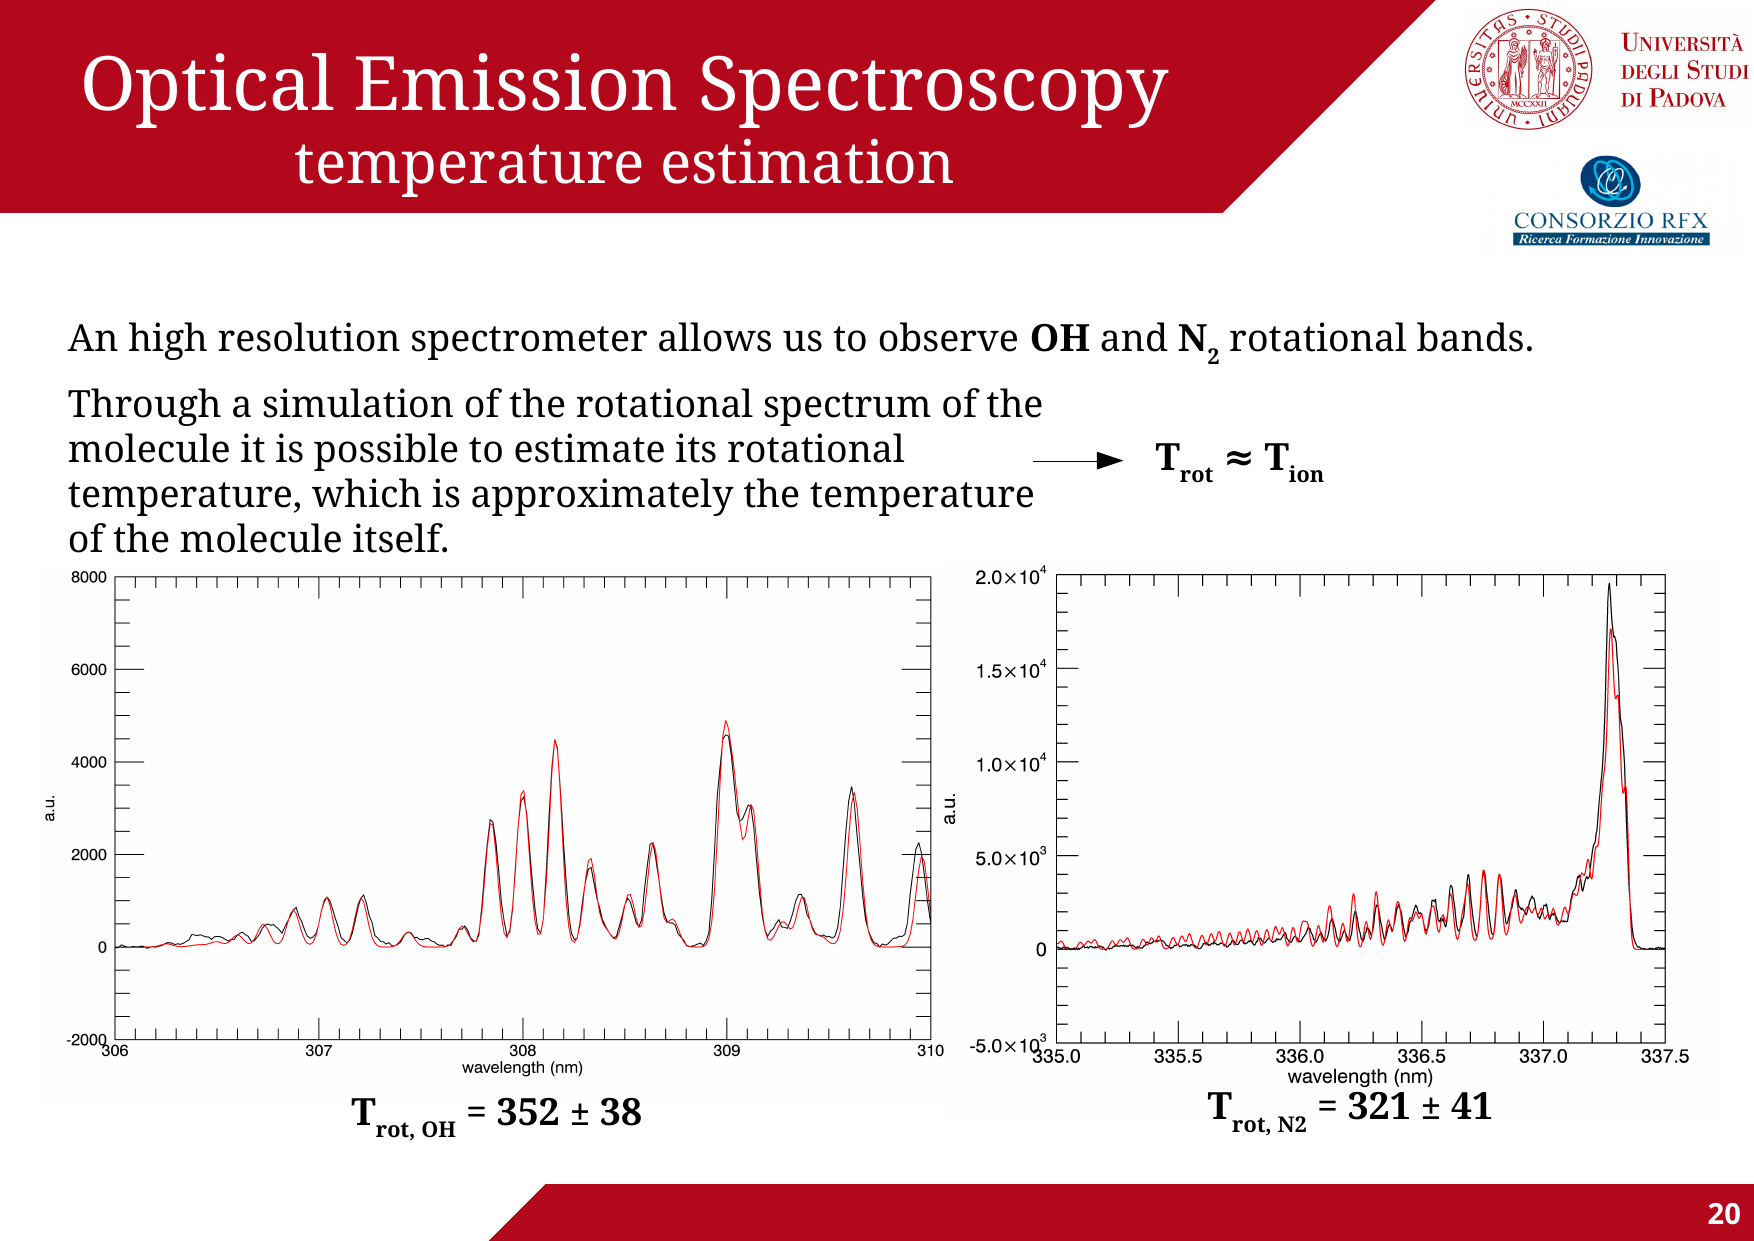

# Optical Emission Spectroscopy temperature estimation
An high resolution spectrometer allows us to observe OH and N2 rotational bands.
Through a simulation of the rotational spectrum of the molecule it is possible to estimate its rotational temperature, which is approximately the temperature of the molecule itself.
Trot ≈ Tion
Trot, N2 = 321 ± 41
Trot, OH = 352 ± 38
20